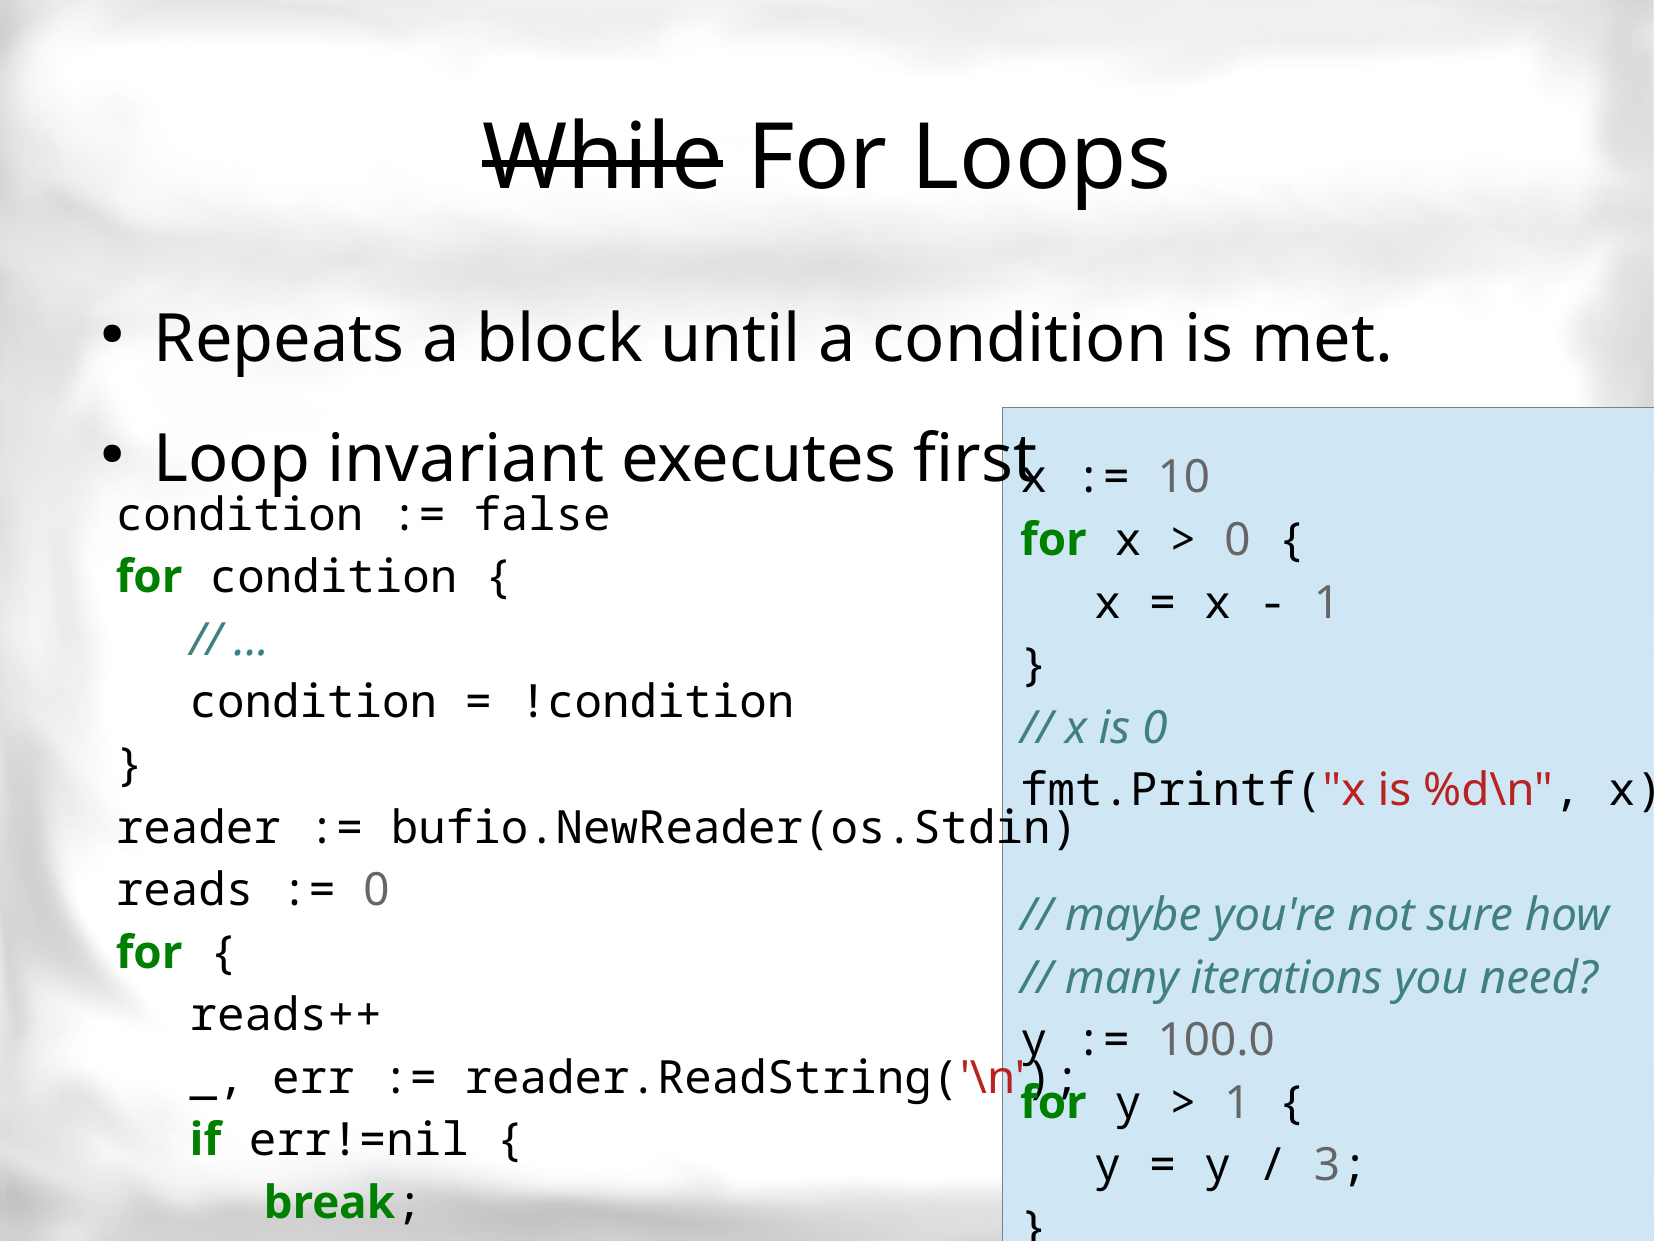

# While For Loops
Repeats a block until a condition is met.
Loop invariant executes first
	x := 10
	for x > 0 {
		x = x - 1
	}
	// x is 0
	fmt.Printf("x is %d\n", x)
	// maybe you're not sure how
	// many iterations you need?
	y := 100.0
	for y > 1 {
		y = y / 3;
	}
	fmt.Printf("y is %f\n", y)
	// y is 0.41152263374485604
	condition := false
	for condition {
		// ...
		condition = !condition
	}
	reader := bufio.NewReader(os.Stdin)
	reads := 0
	for {
		reads++
		_, err := reader.ReadString('\n');
		if err!=nil {
			break;
		}
	}
	fmt.Printf("Reads: %d\n", reads)